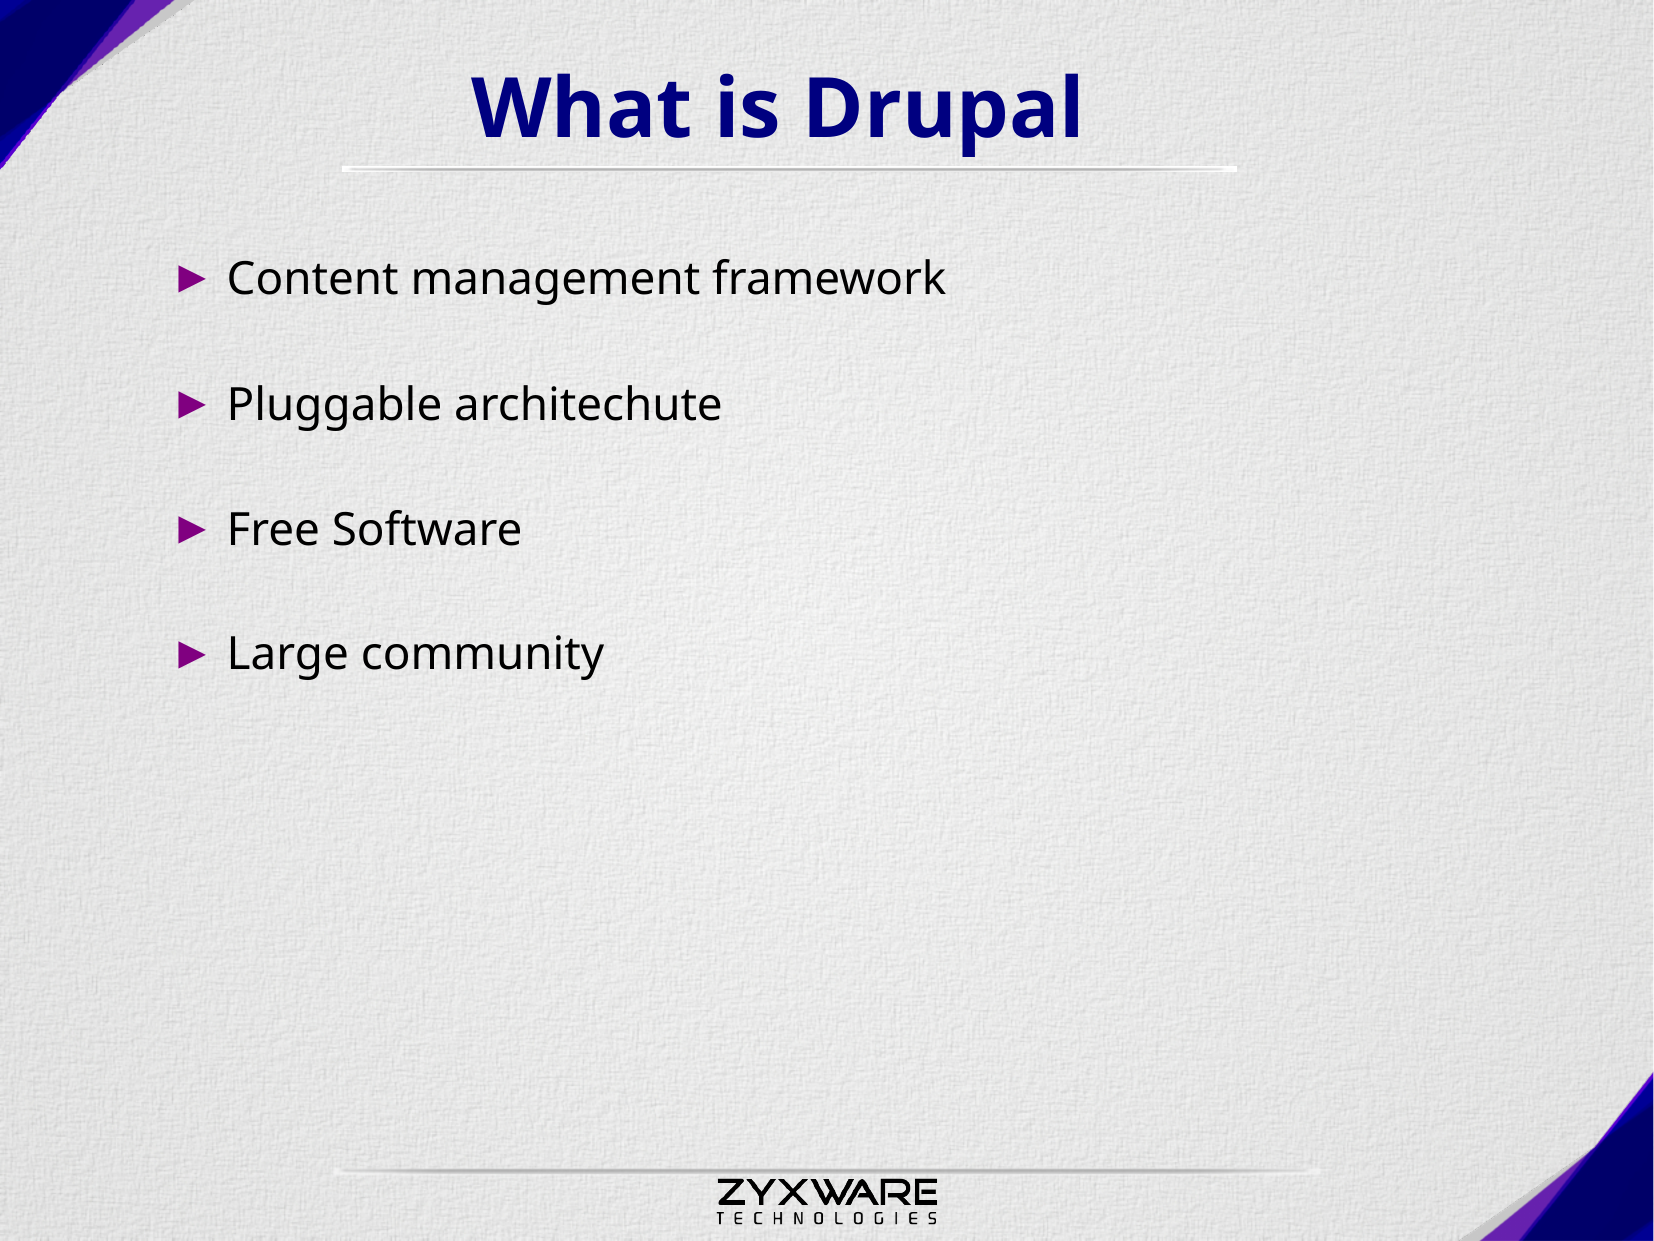

# What is Drupal
 Content management framework
 Pluggable architechute
 Free Software
 Large community